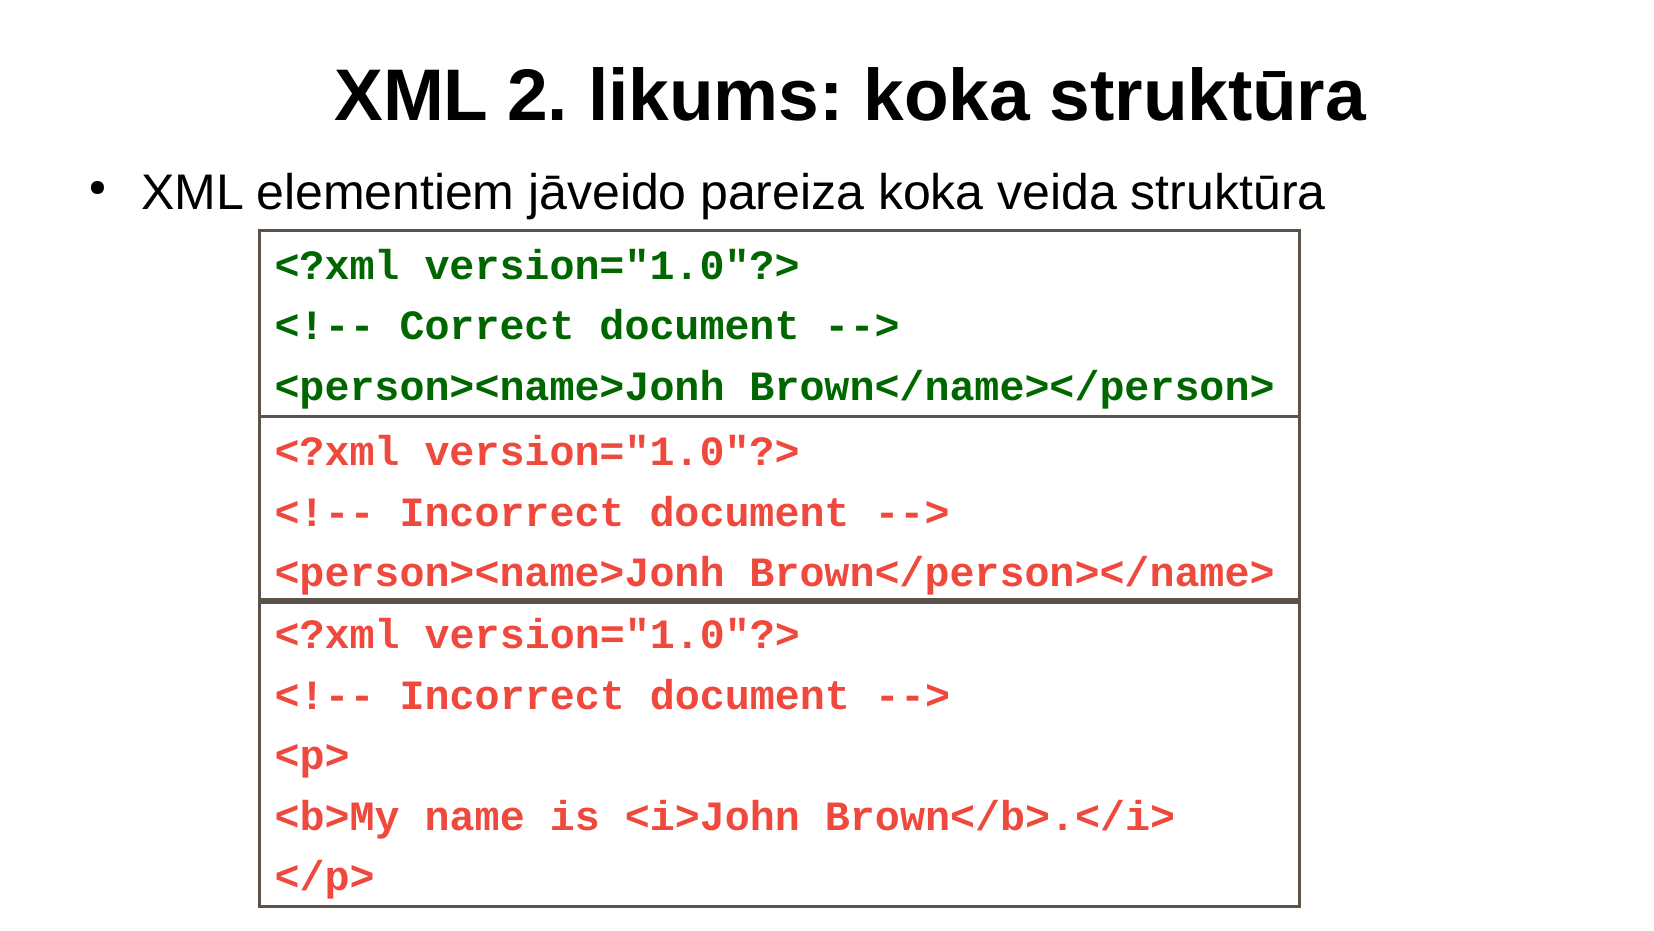

# XML 2. likums: koka struktūra
XML elementiem jāveido pareiza koka veida struktūra
<?xml version="1.0"?>
<!-- Correct document -->
<person><name>Jonh Brown</name></person>
<?xml version="1.0"?>
<!-- Incorrect document -->
<person><name>Jonh Brown</person></name>
<?xml version="1.0"?>
<!-- Incorrect document -->
<p>
<b>My name is <i>John Brown</b>.</i>
</p>